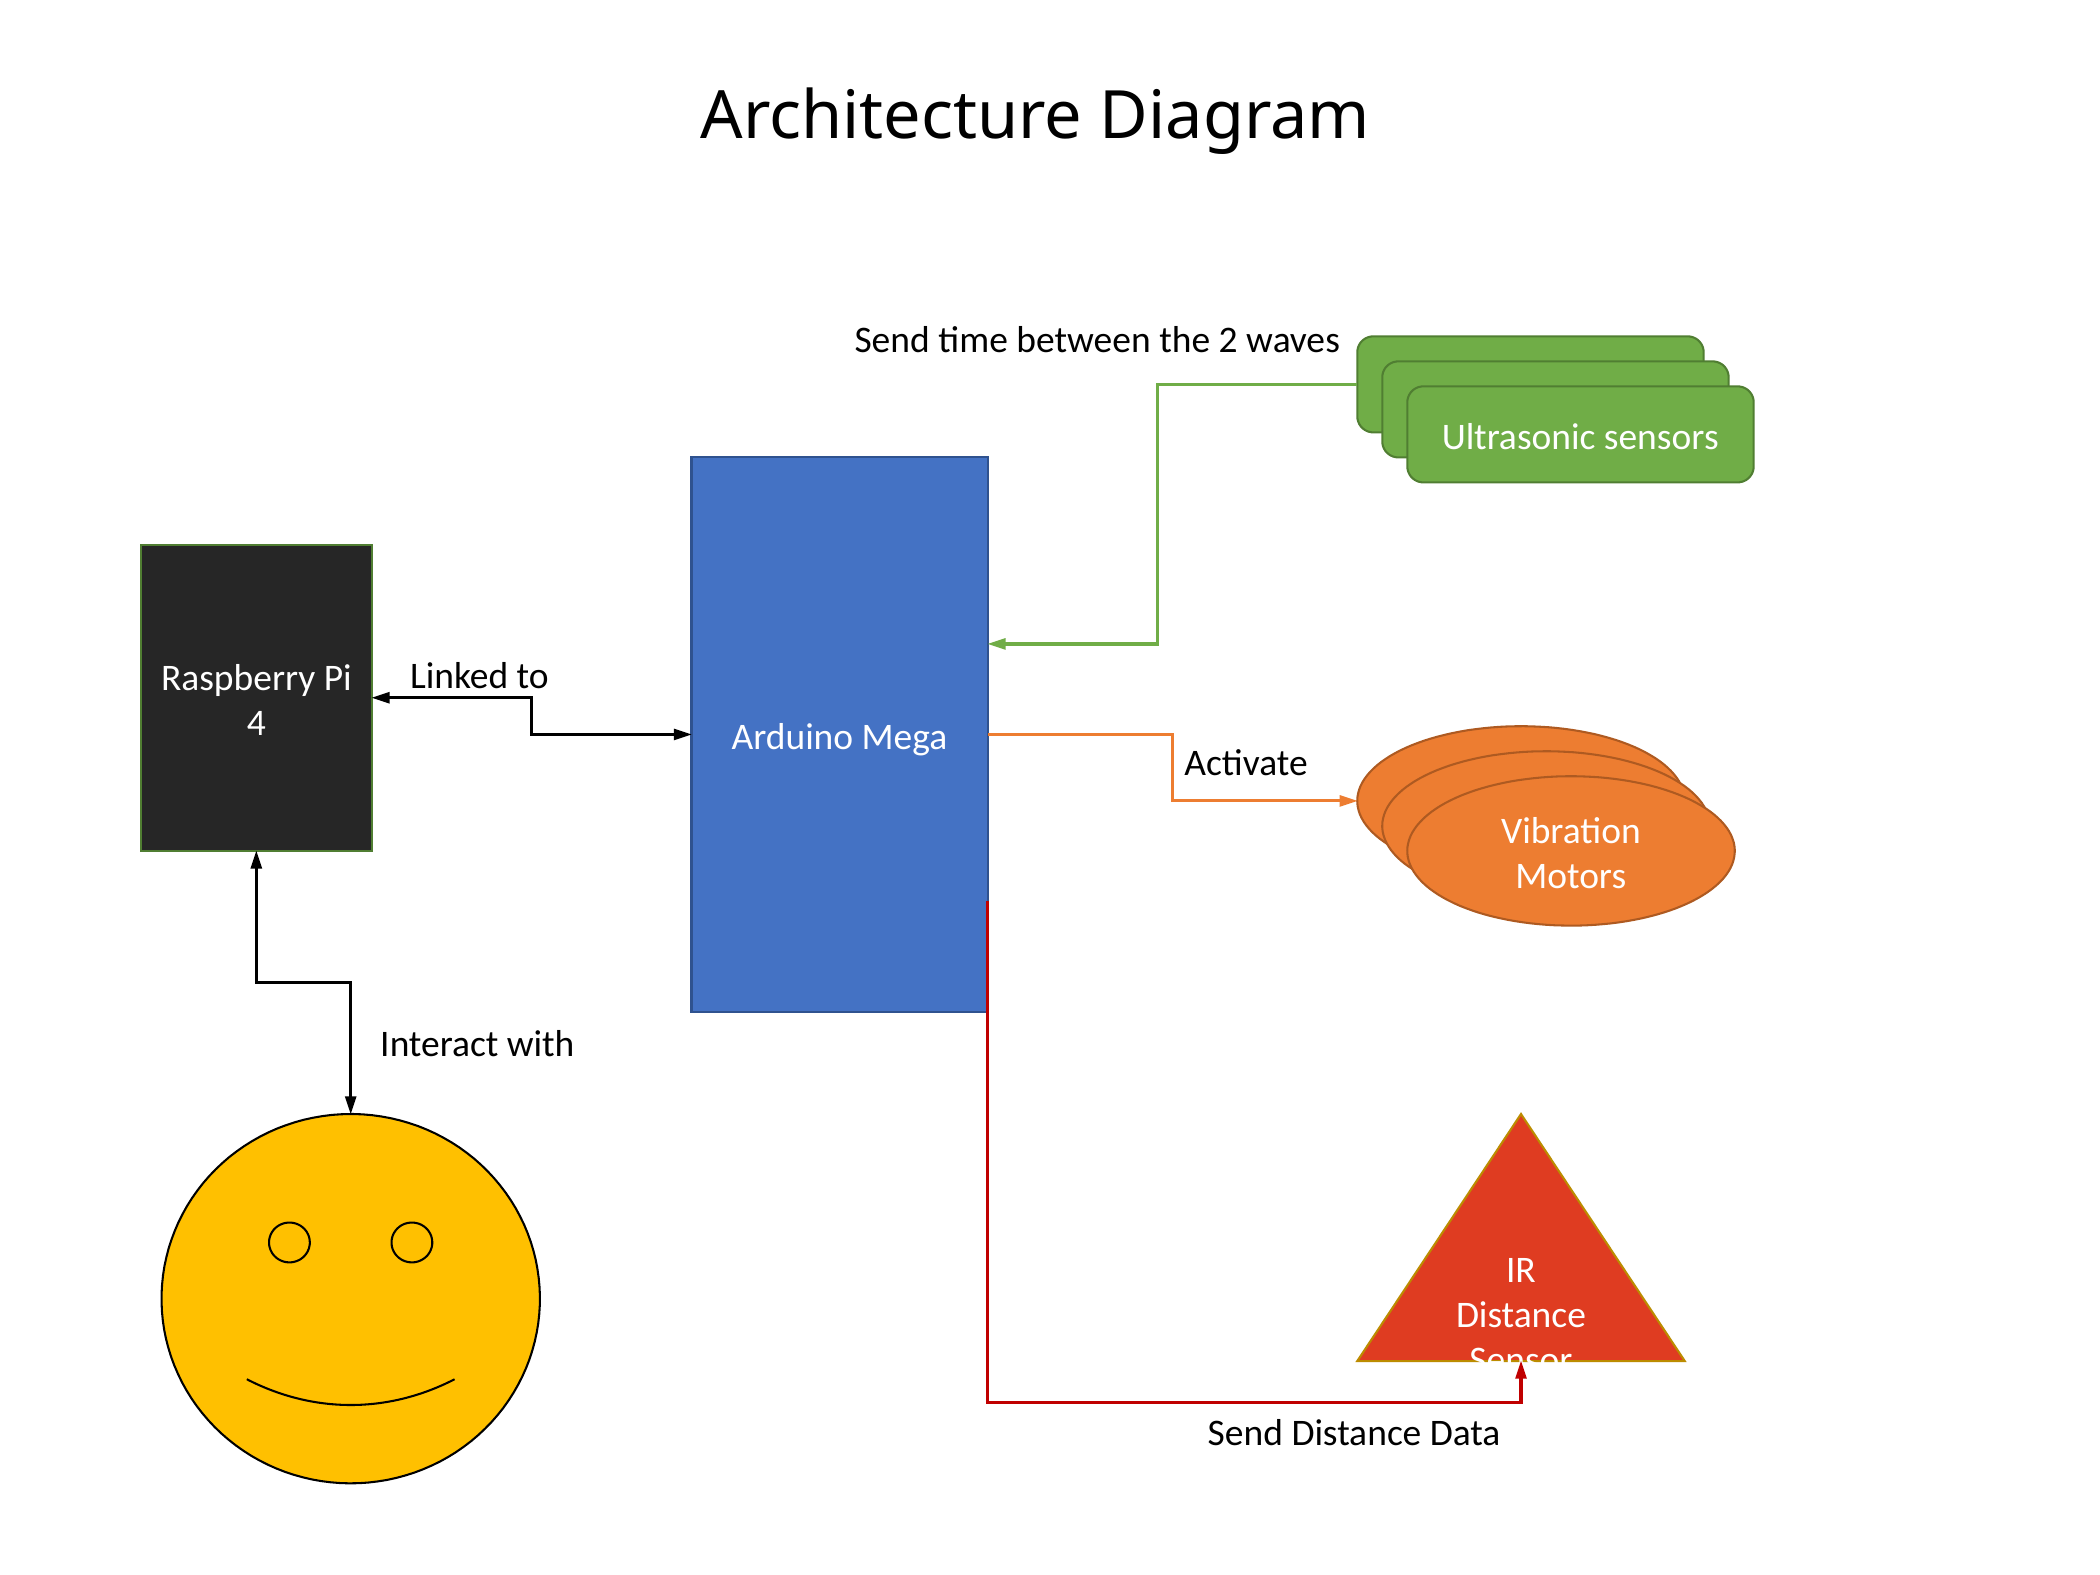

Architecture Diagram
Send time between the 2 waves
Ultrasonic sensors
Arduino Mega
Raspberry Pi 4
Linked to
Activate
Vibration Motors
Interact with
IR Distance Sensor
Send Distance Data